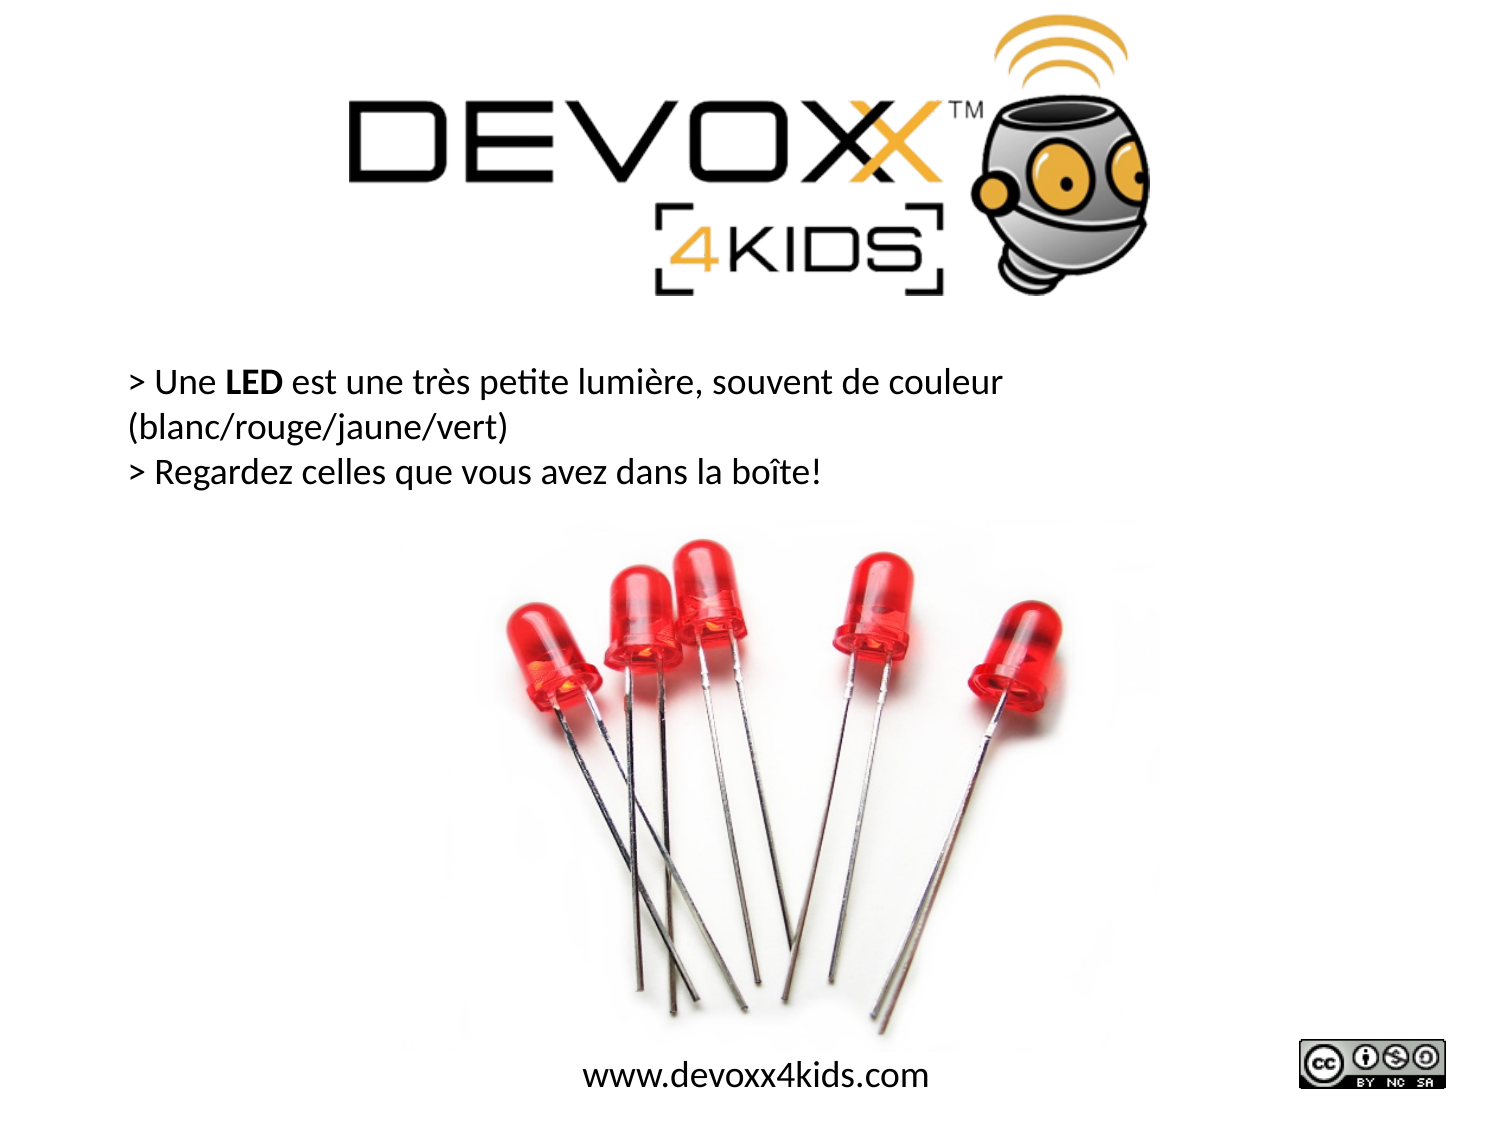

# > Une LED est une très petite lumière, souvent de couleur (blanc/rouge/jaune/vert) > Regardez celles que vous avez dans la boîte!